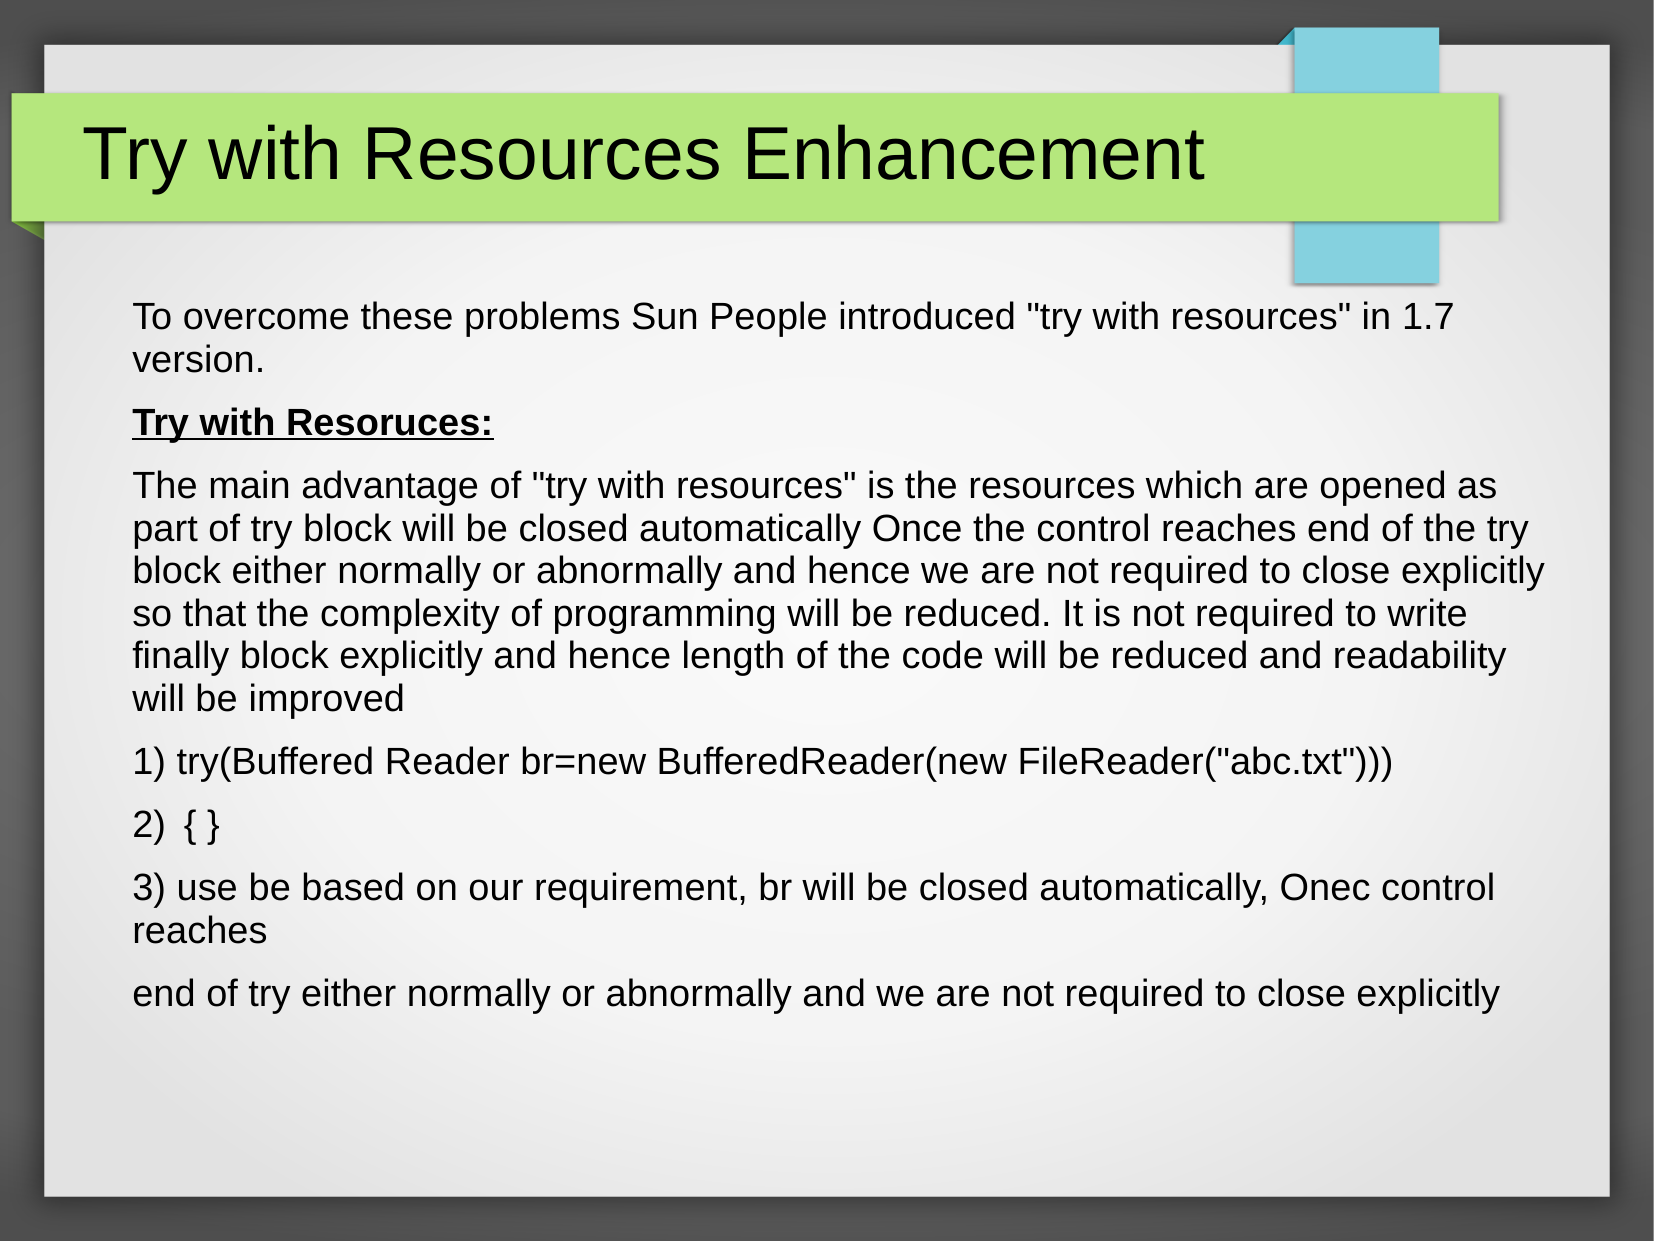

# Try with Resources Enhancement
To overcome these problems Sun People introduced "try with resources" in 1.7 version.
Try with Resoruces:
The main advantage of "try with resources" is the resources which are opened as part of try block will be closed automatically Once the control reaches end of the try block either normally or abnormally and hence we are not required to close explicitly so that the complexity of programming will be reduced. It is not required to write finally block explicitly and hence length of the code will be reduced and readability will be improved
1) try(Buffered Reader br=new BufferedReader(new FileReader("abc.txt")))
2)	{ }
3) use be based on our requirement, br will be closed automatically, Onec control reaches
end of try either normally or abnormally and we are not required to close explicitly